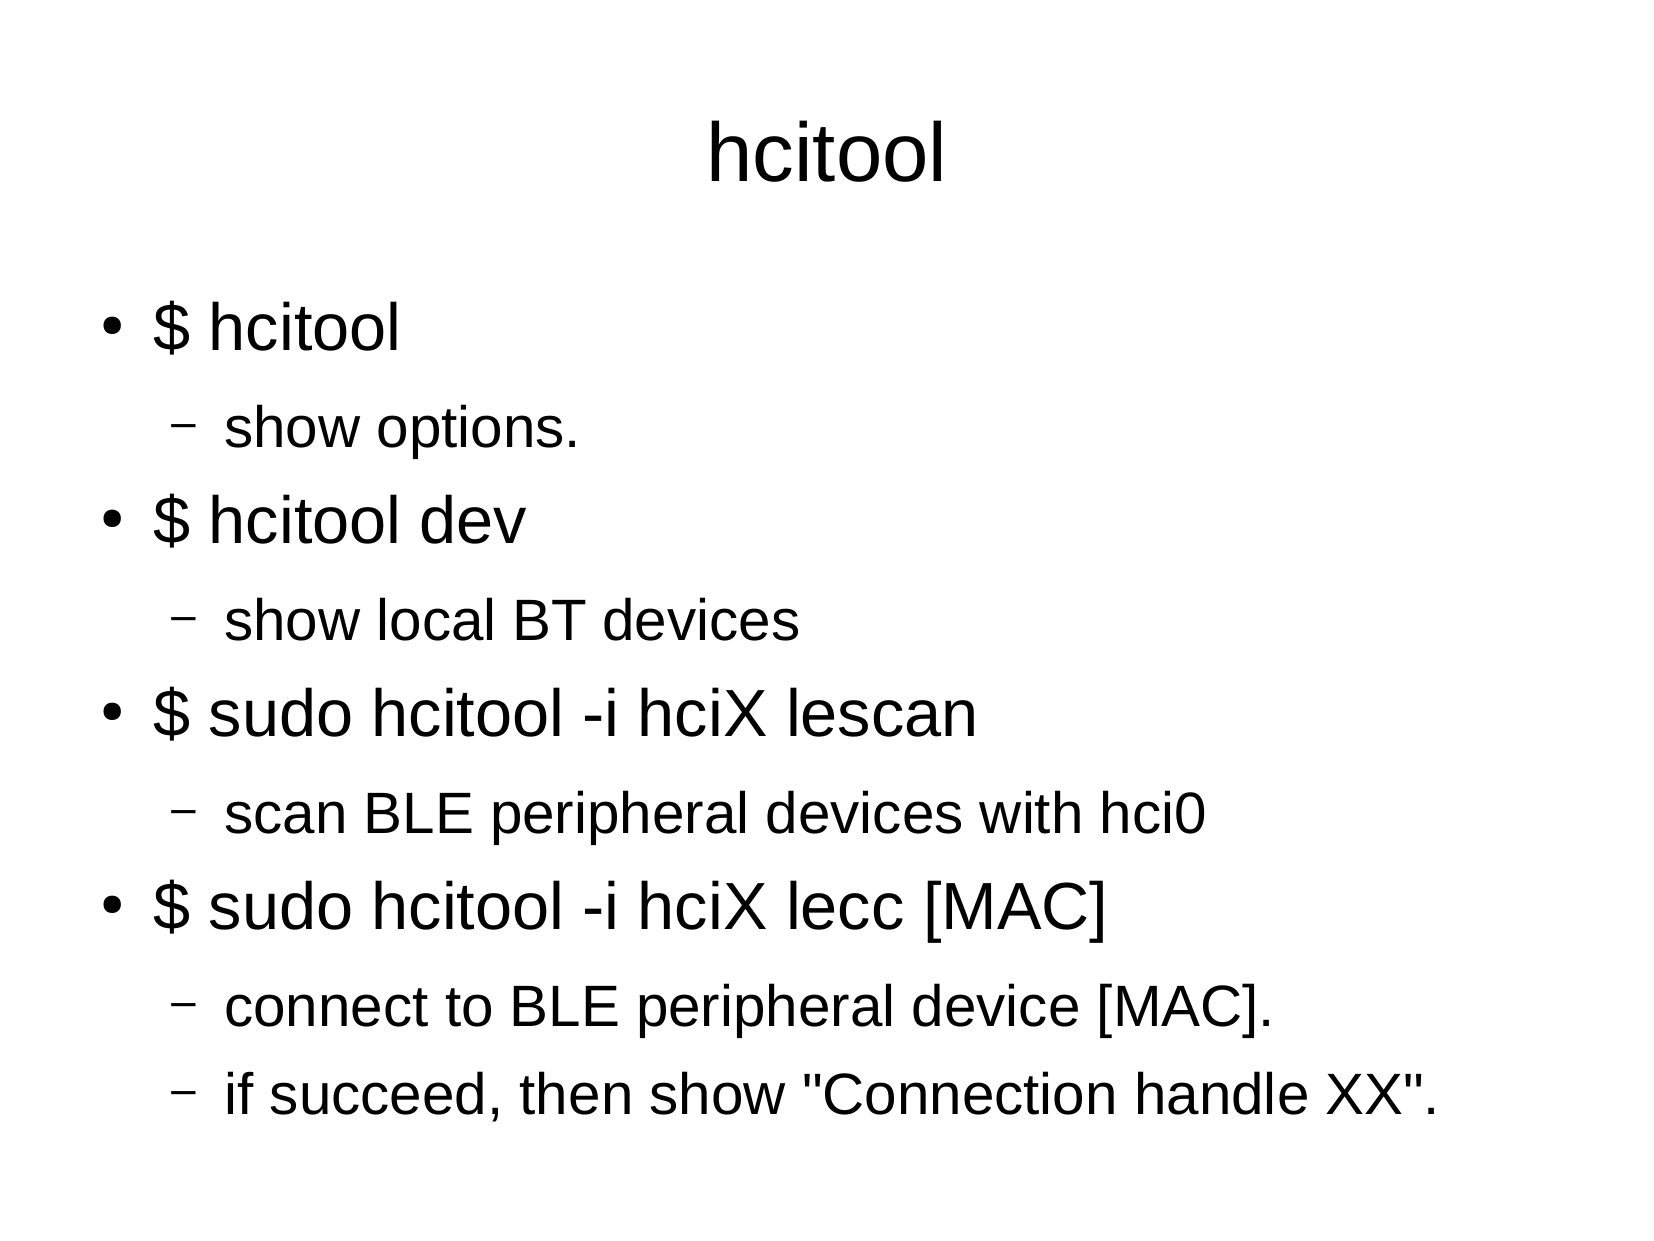

# hcitool
$ hcitool
show options.
$ hcitool dev
show local BT devices
$ sudo hcitool -i hciX lescan
scan BLE peripheral devices with hci0
$ sudo hcitool -i hciX lecc [MAC]
connect to BLE peripheral device [MAC].
if succeed, then show "Connection handle XX".